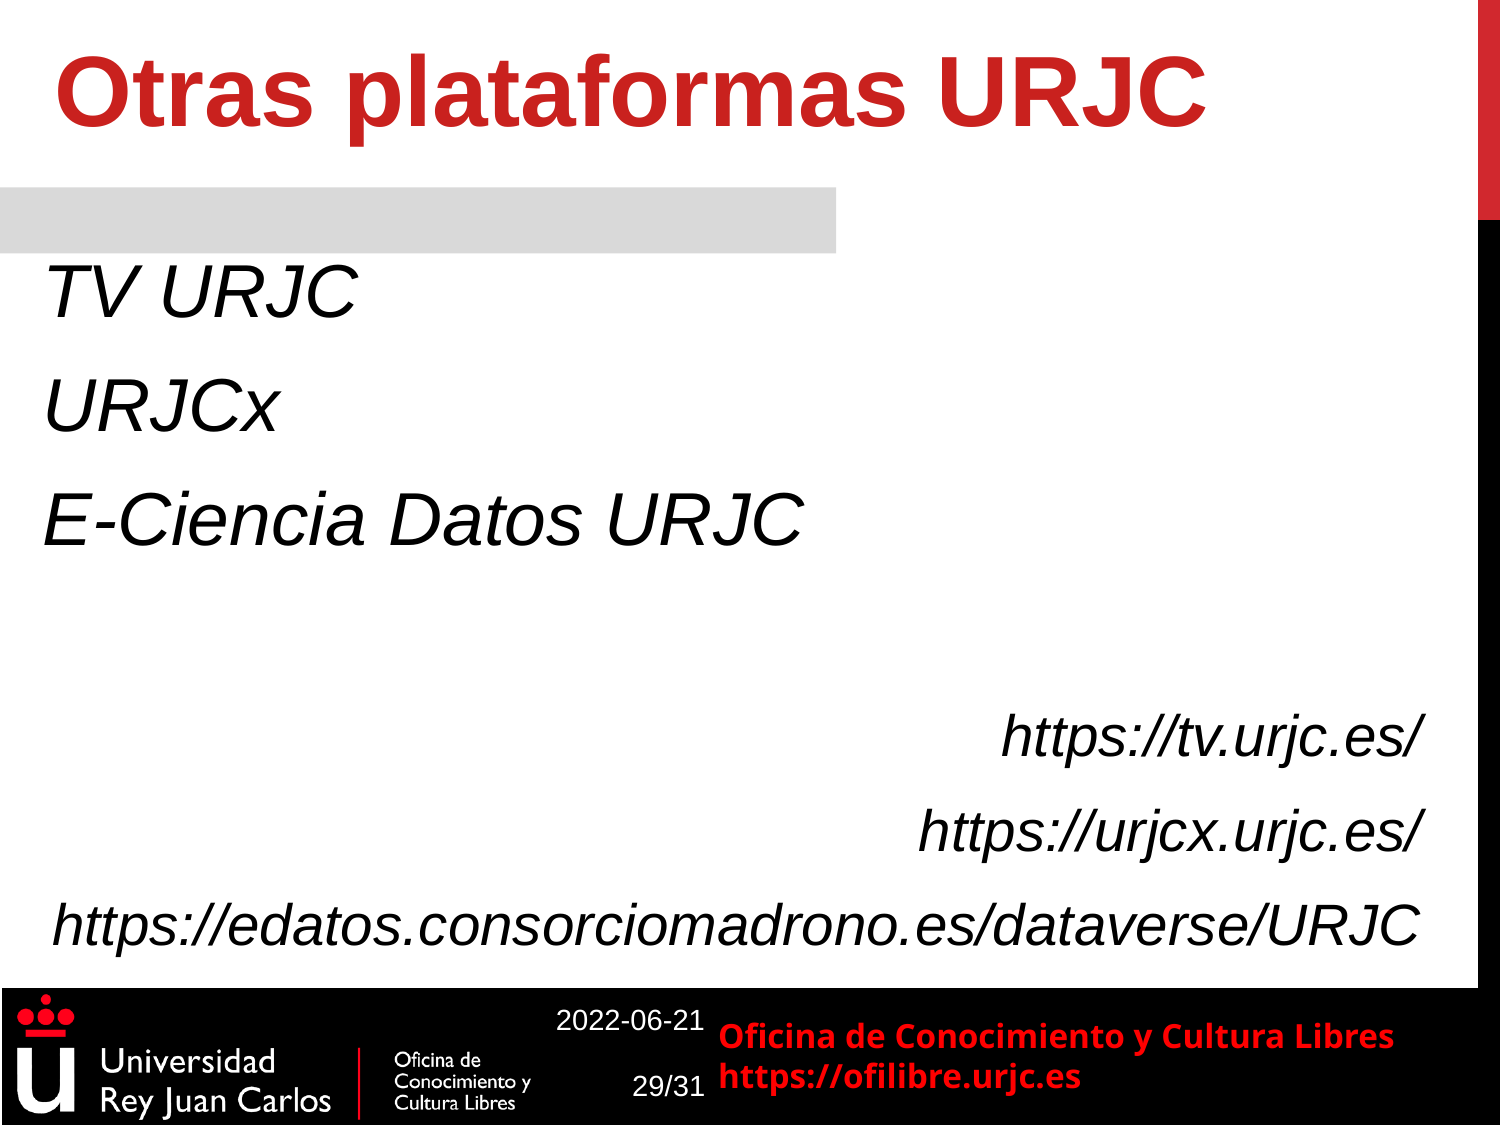

Otras plataformas URJC
#
TV URJC
URJCx
E-Ciencia Datos URJC
https://tv.urjc.es/
https://urjcx.urjc.es/
https://edatos.consorciomadrono.es/dataverse/URJC